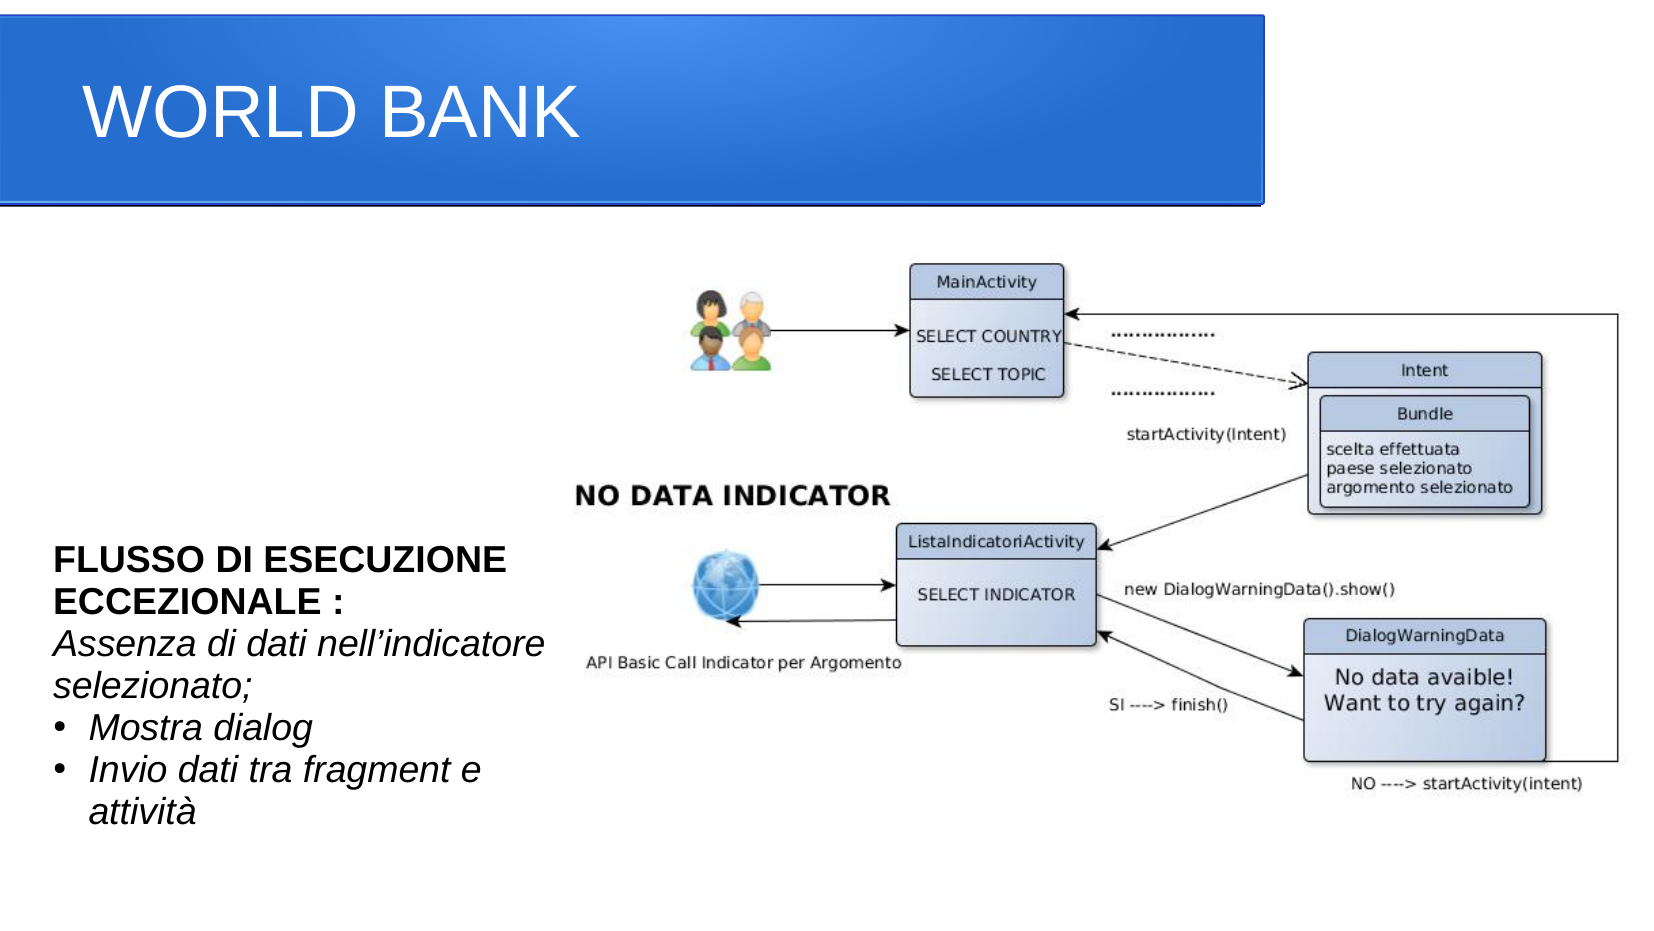

# WORLD BANK
FLUSSO DI ESECUZIONE ECCEZIONALE :
Assenza di dati nell’indicatore selezionato;
Mostra dialog
Invio dati tra fragment e attività